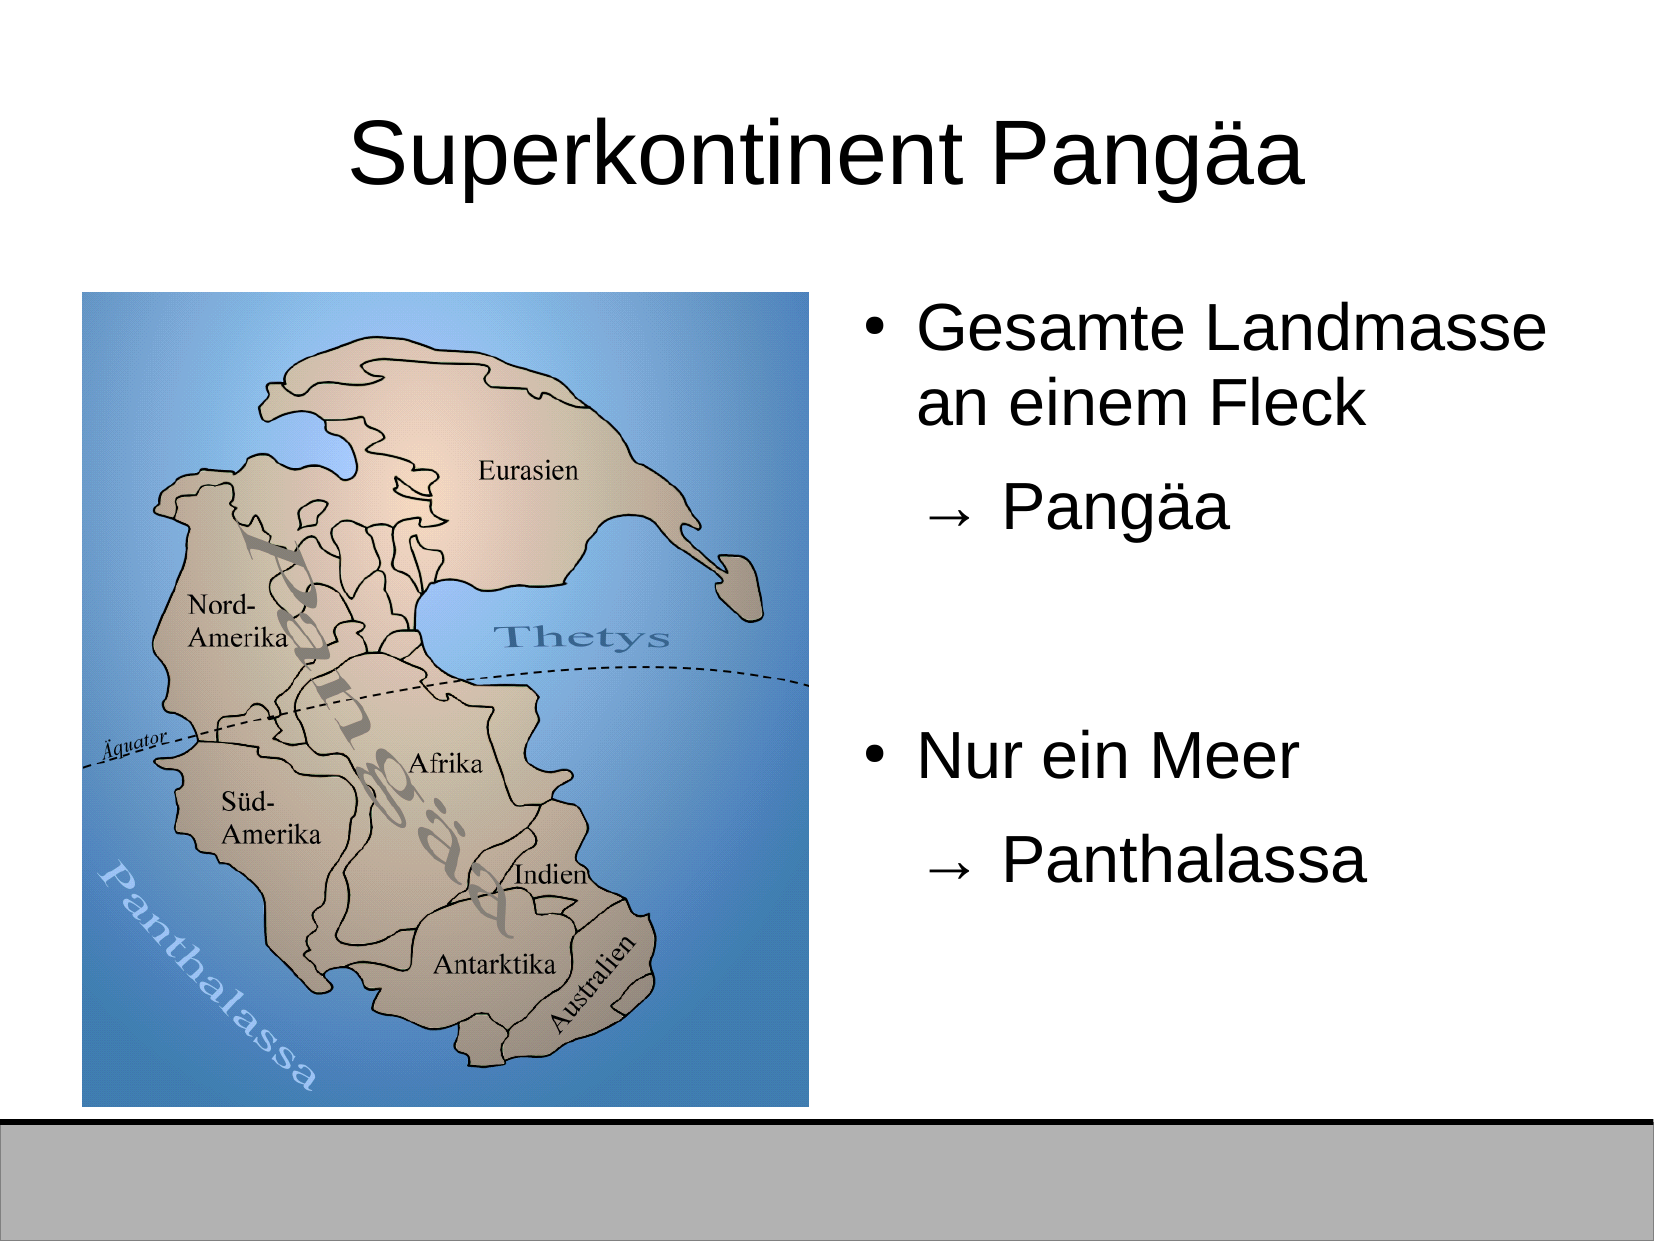

# Superkontinent Pangäa
Gesamte Landmasse an einem Fleck
→ Pangäa
Nur ein Meer
→ Panthalassa